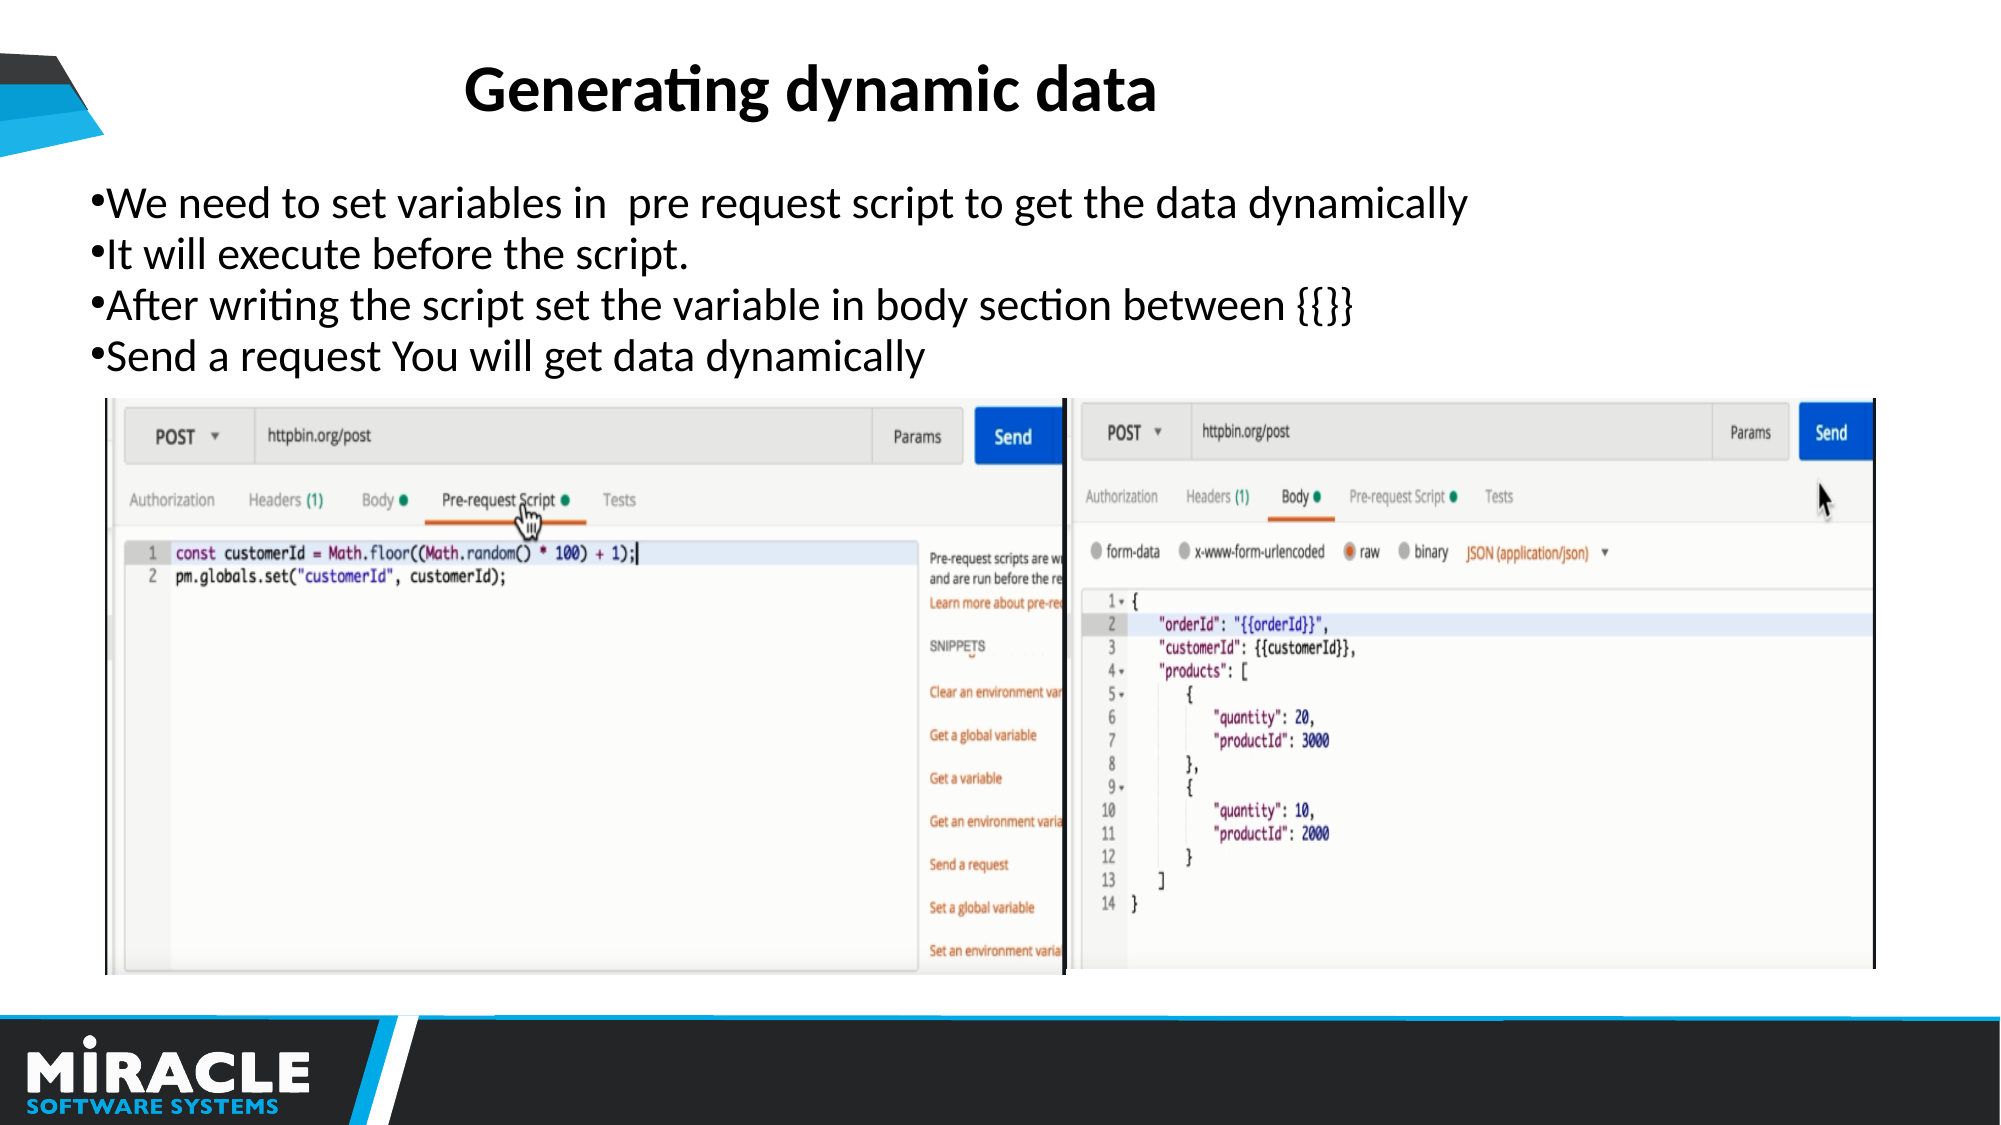

Generating dynamic data
We need to set variables in pre request script to get the data dynamically
It will execute before the script.
After writing the script set the variable in body section between {{}}
Send a request You will get data dynamically